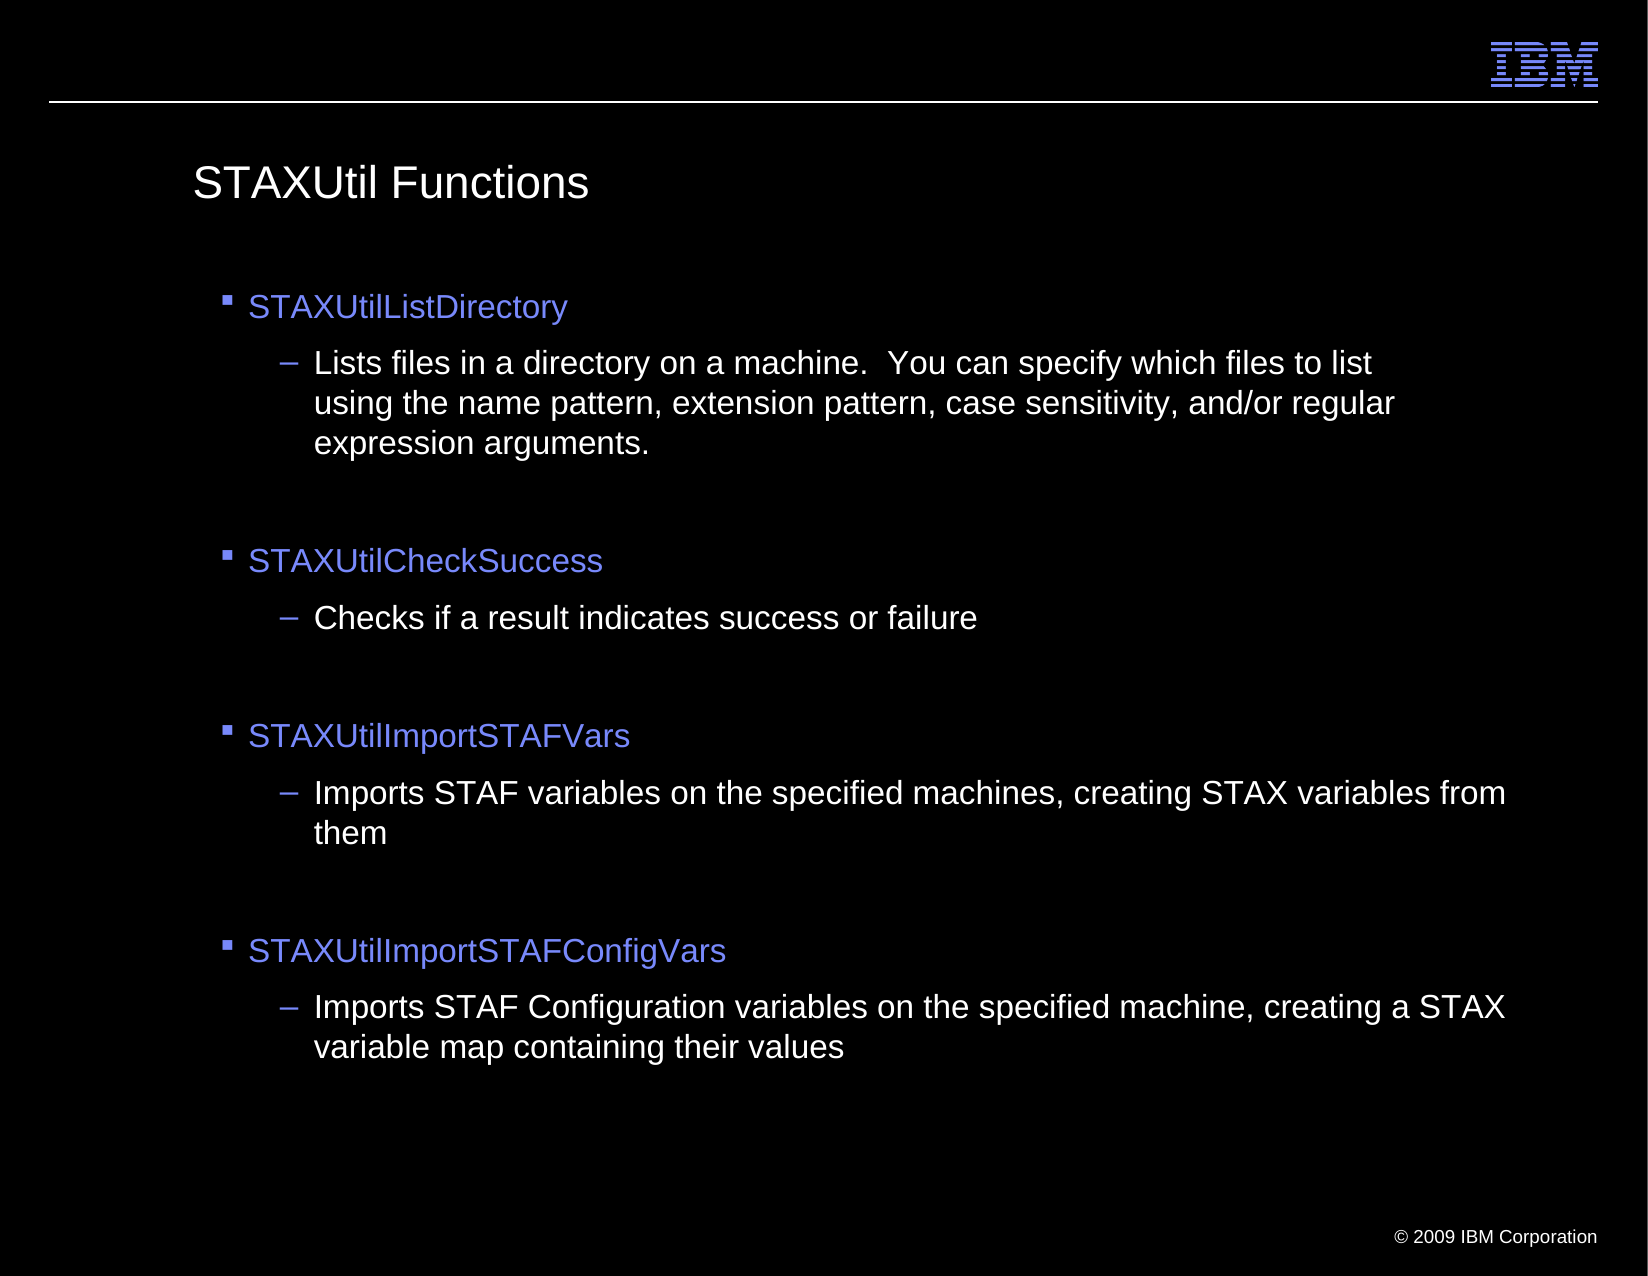

# STAXUtil Functions
STAXUtilListDirectory
Lists files in a directory on a machine. You can specify which files to list
using the name pattern, extension pattern, case sensitivity, and/or regular
expression arguments.
STAXUtilCheckSuccess
Checks if a result indicates success or failure
STAXUtilImportSTAFVars
Imports STAF variables on the specified machines, creating STAX variables from them
STAXUtilImportSTAFConfigVars
Imports STAF Configuration variables on the specified machine, creating a STAX variable map containing their values